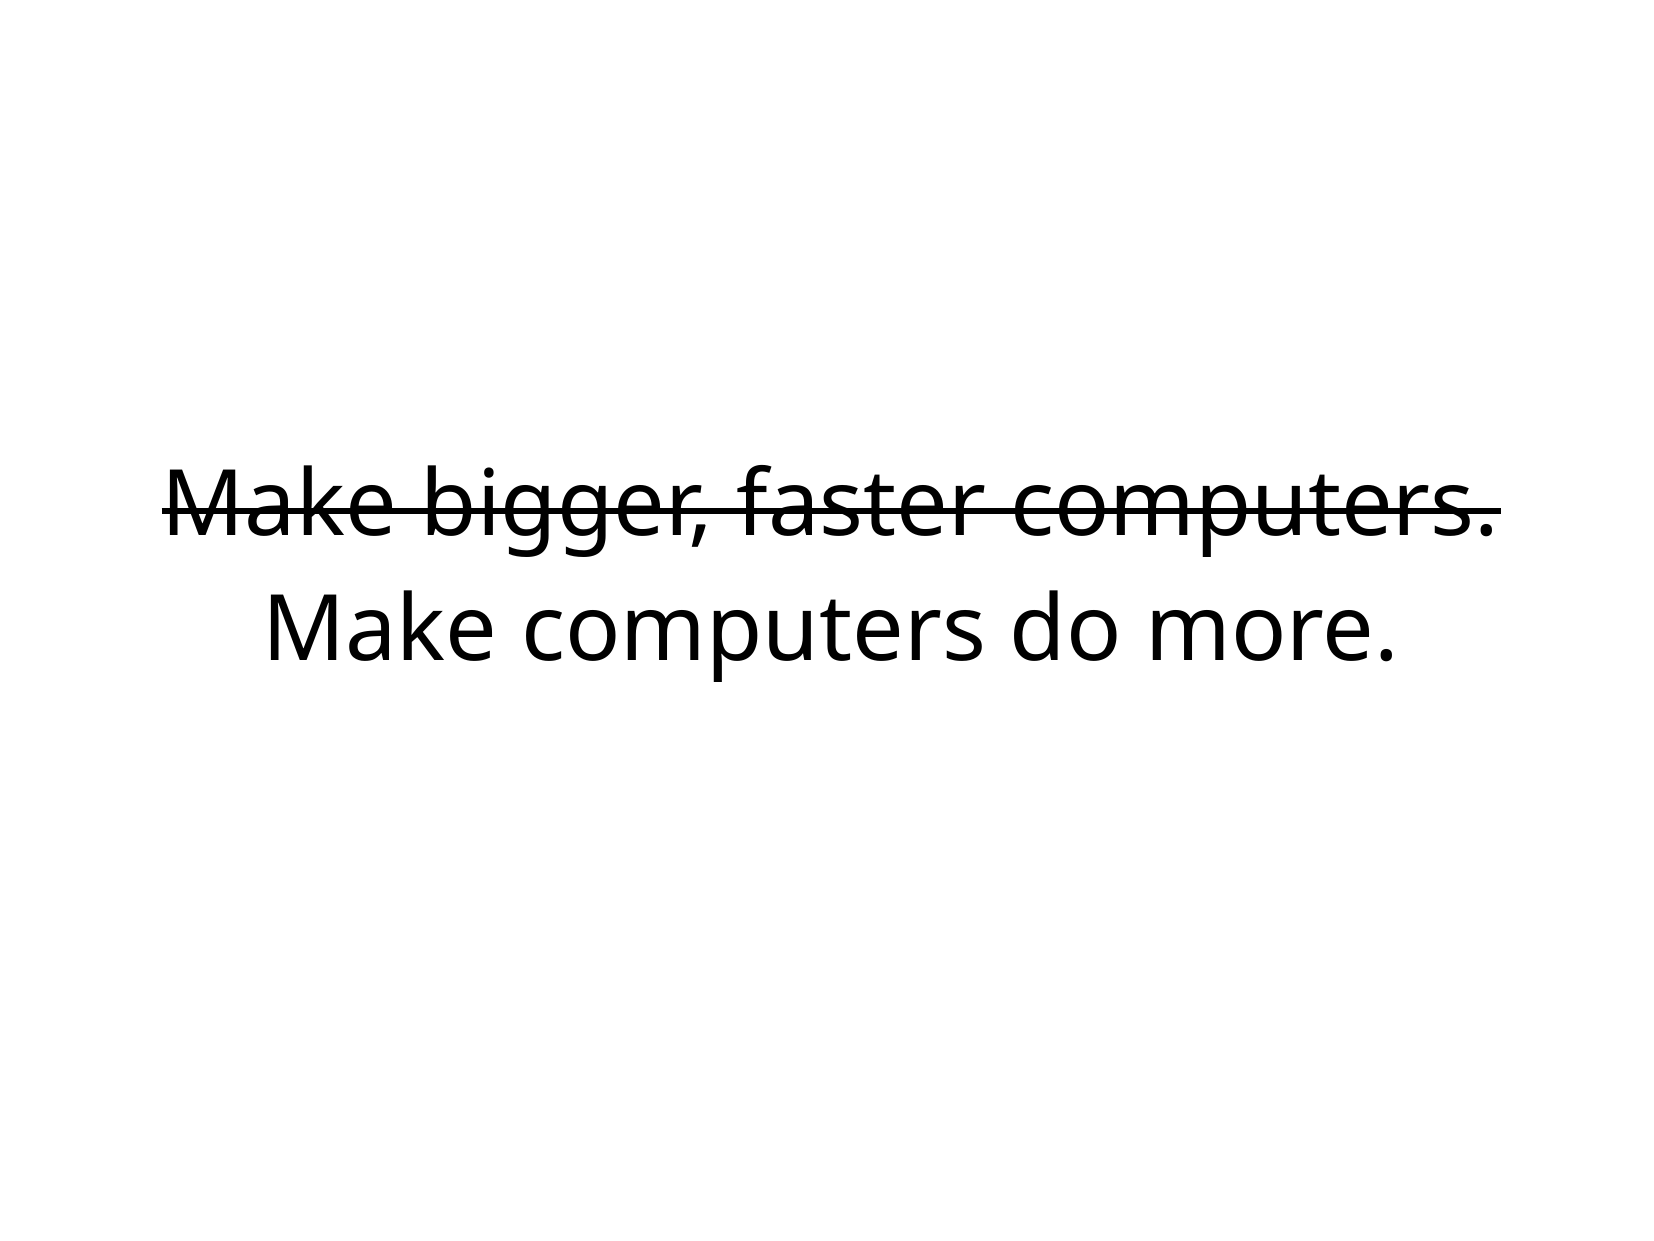

# Make bigger, faster computers. Make computers do more.